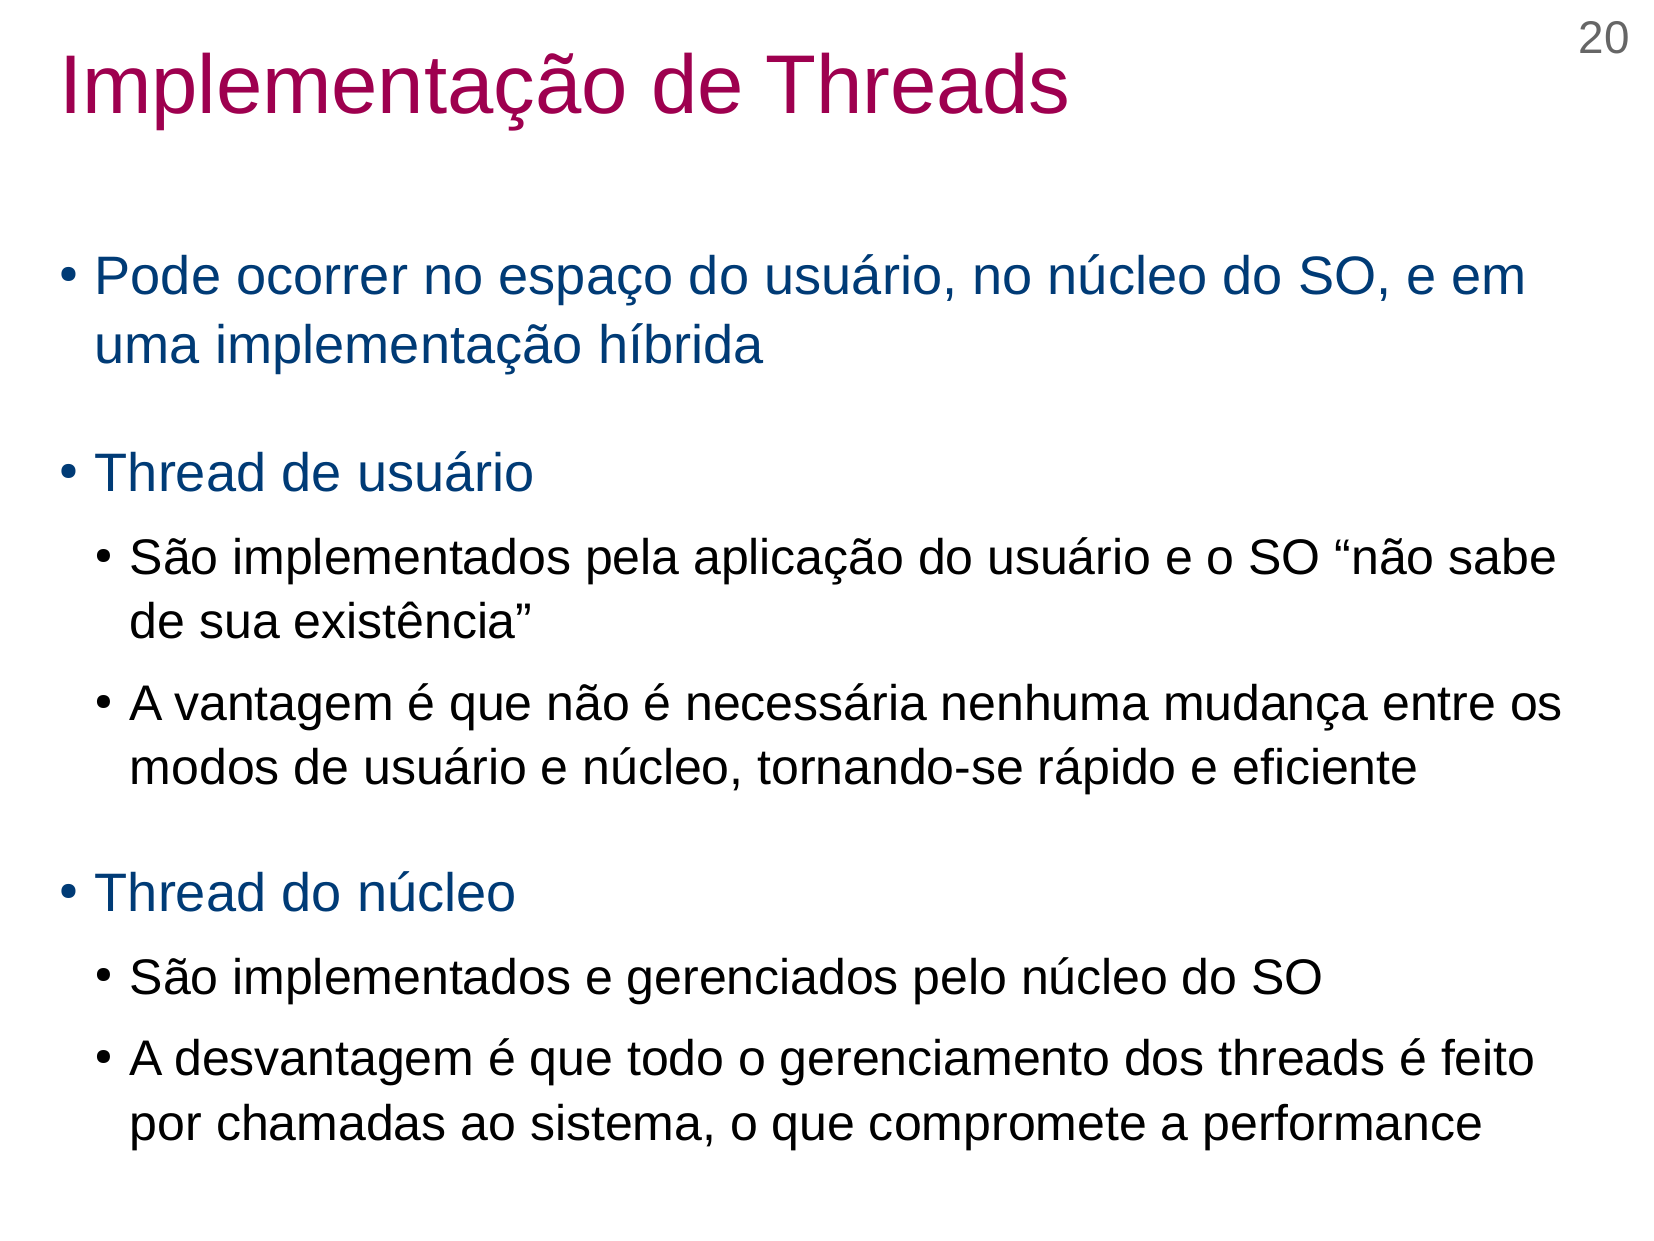

20
# Implementação de Threads
Pode ocorrer no espaço do usuário, no núcleo do SO, e em uma implementação híbrida
Thread de usuário
São implementados pela aplicação do usuário e o SO “não sabe de sua existência”
A vantagem é que não é necessária nenhuma mudança entre os modos de usuário e núcleo, tornando-se rápido e eficiente
Thread do núcleo
São implementados e gerenciados pelo núcleo do SO
A desvantagem é que todo o gerenciamento dos threads é feito por chamadas ao sistema, o que compromete a performance